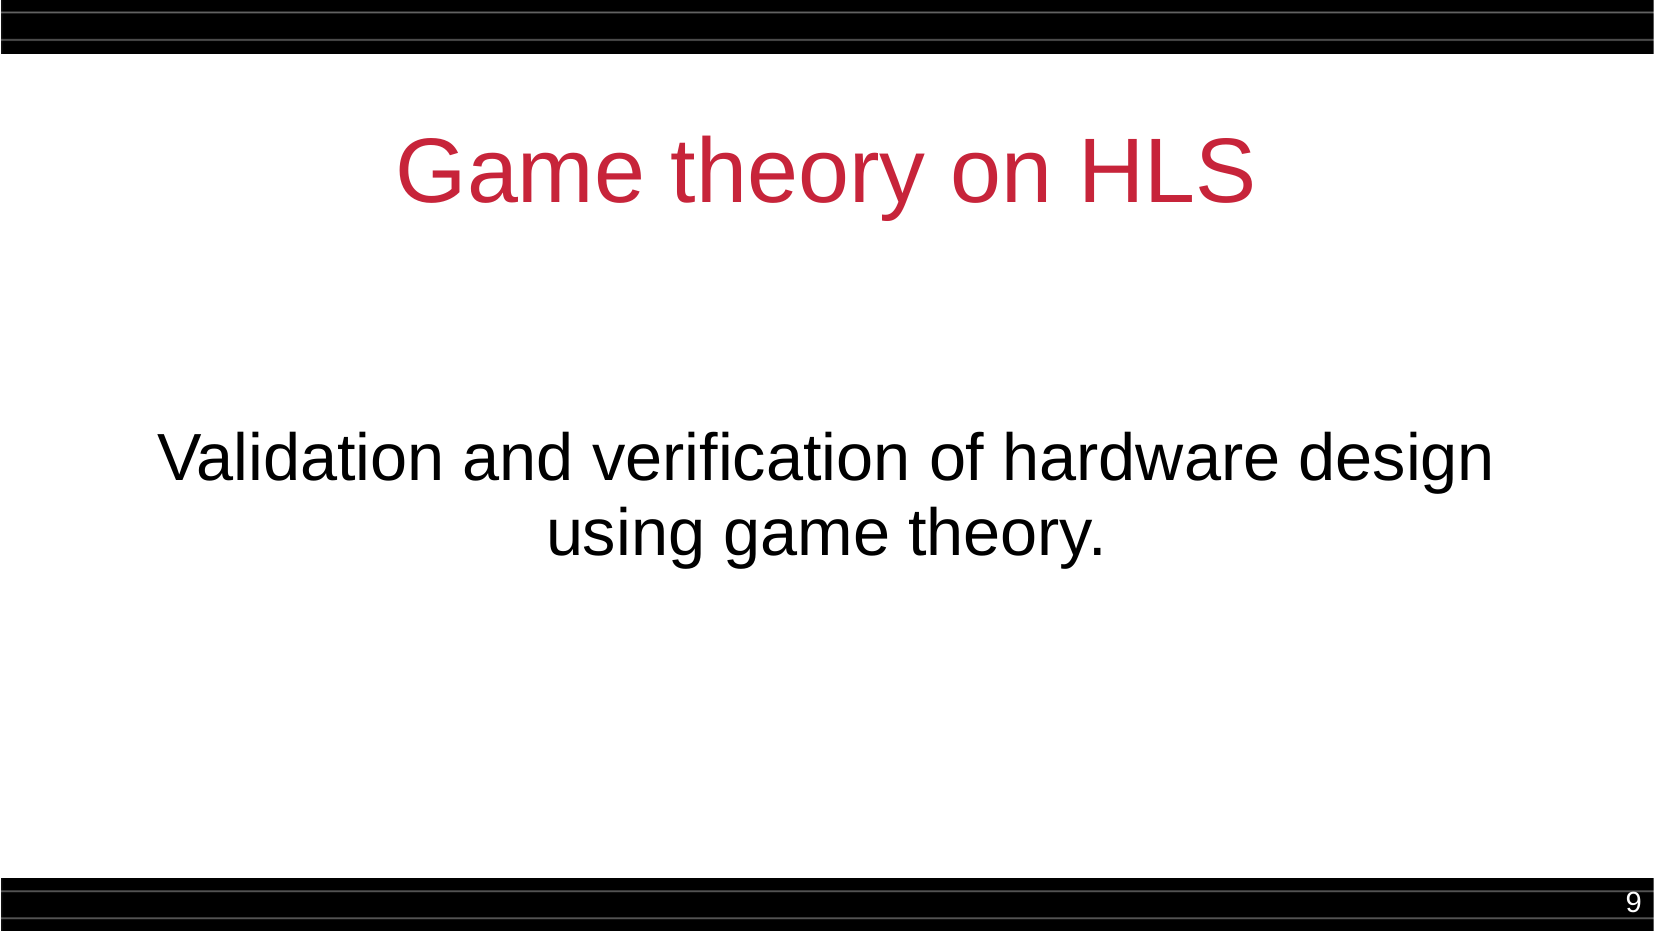

# Game theory on HLS
Validation and verification of hardware design using game theory.